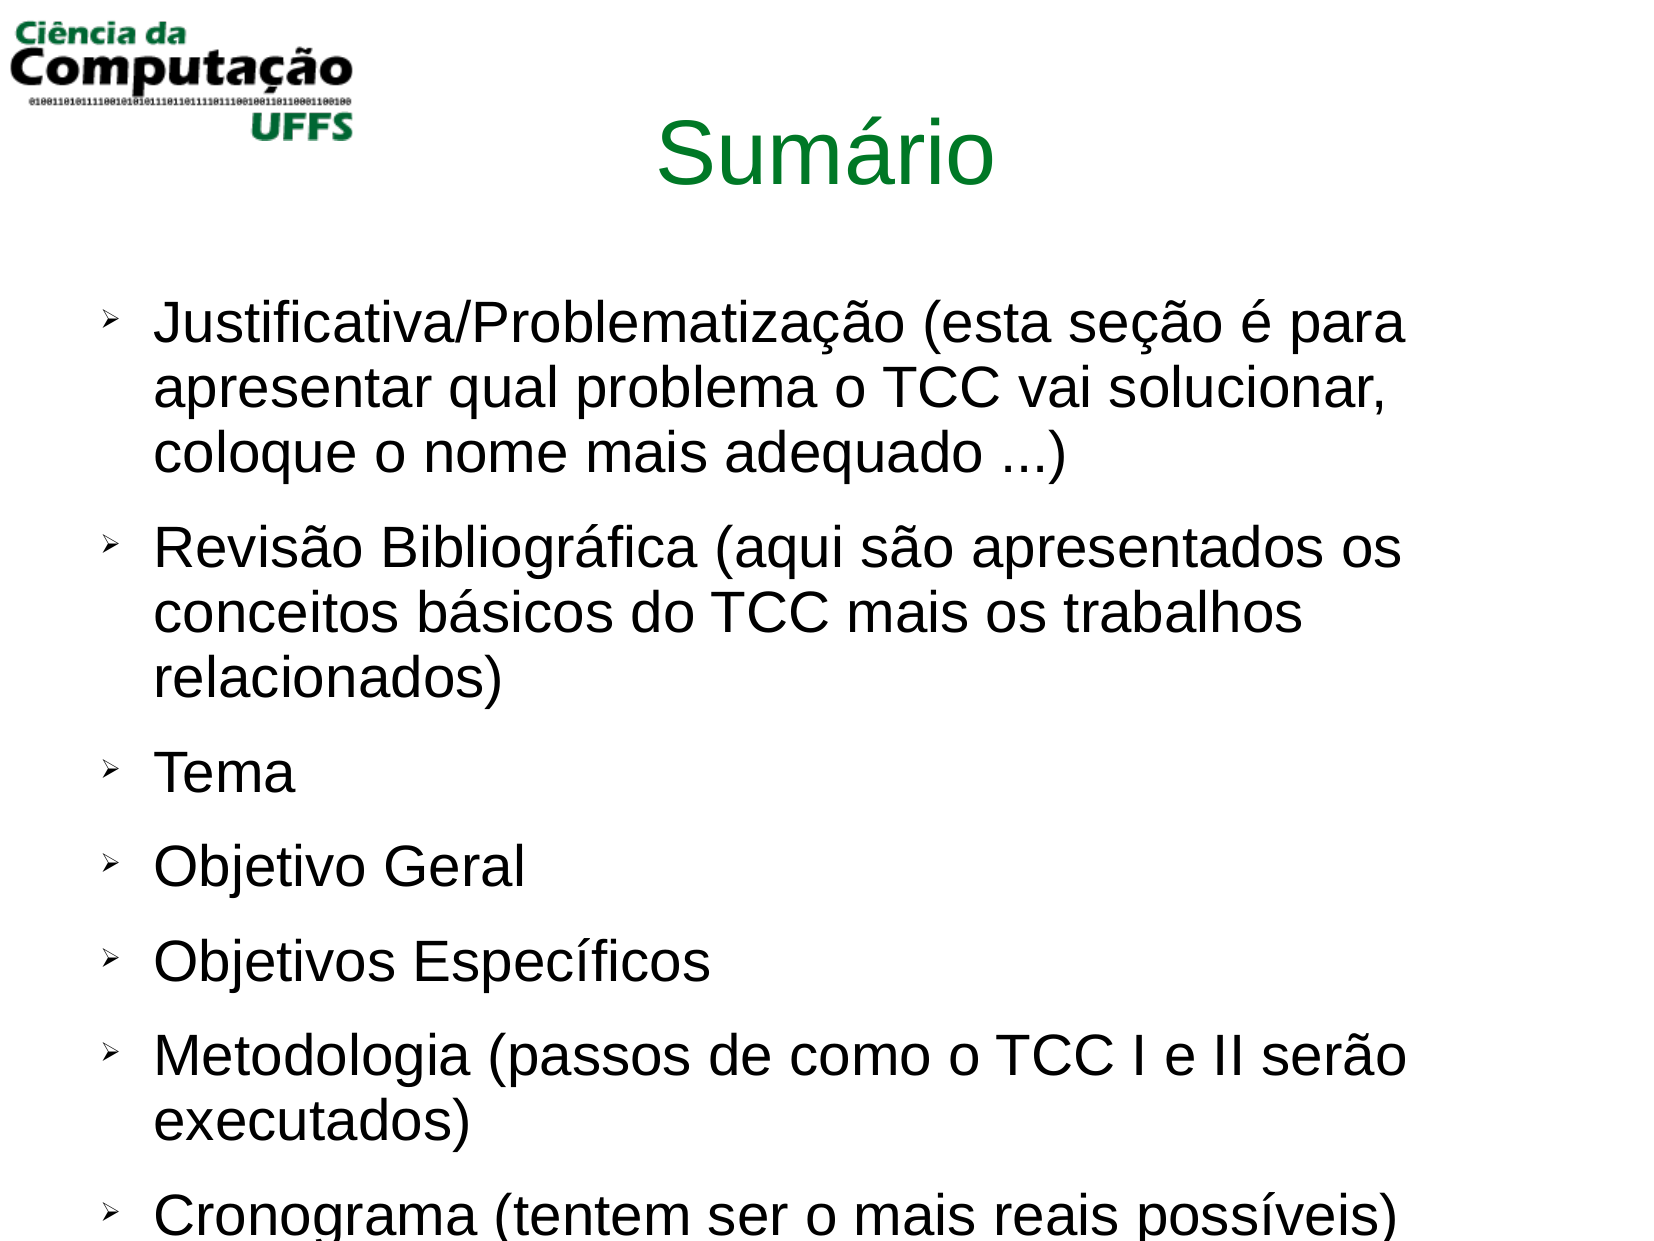

# Sumário
Justificativa/Problematização (esta seção é para apresentar qual problema o TCC vai solucionar, coloque o nome mais adequado ...)
Revisão Bibliográfica (aqui são apresentados os conceitos básicos do TCC mais os trabalhos relacionados)
Tema
Objetivo Geral
Objetivos Específicos
Metodologia (passos de como o TCC I e II serão executados)
Cronograma (tentem ser o mais reais possíveis)